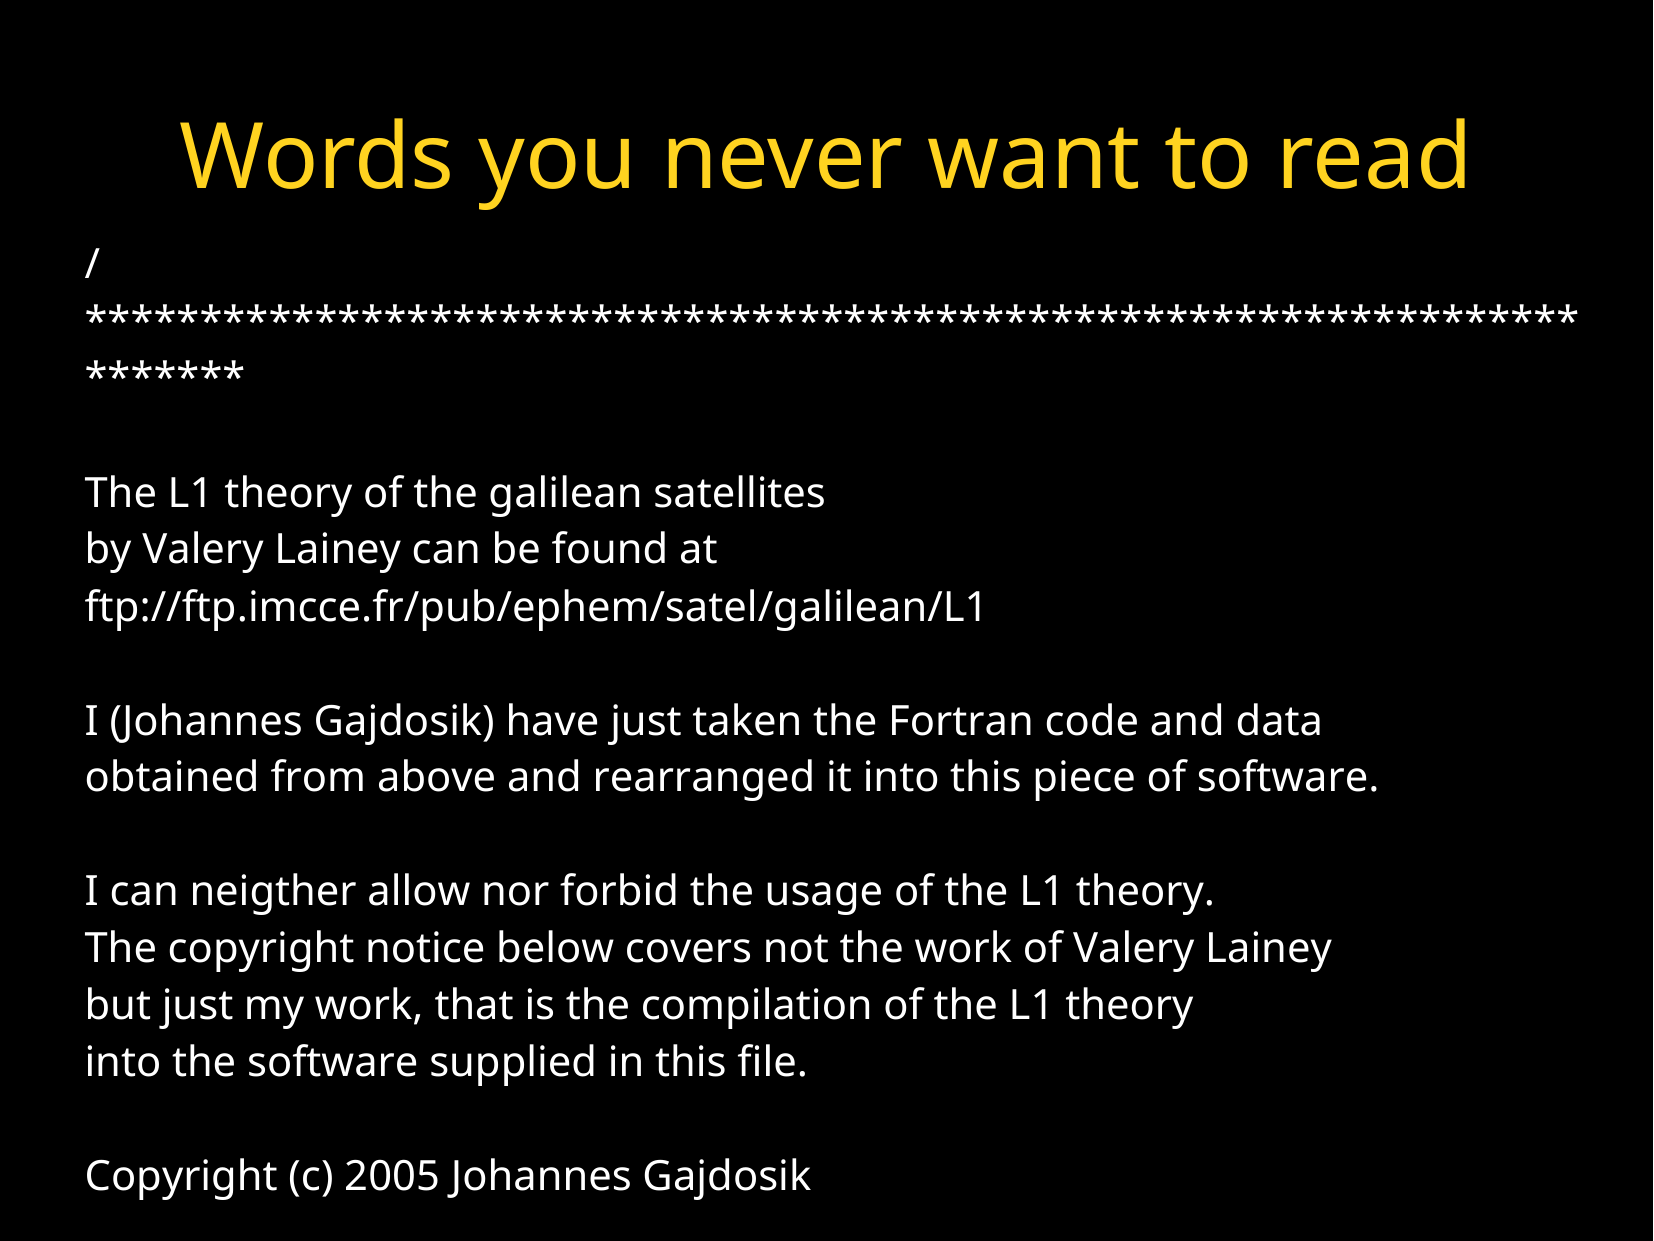

# Words you never want to read
/************************************************************************
The L1 theory of the galilean satellites
by Valery Lainey can be found at
ftp://ftp.imcce.fr/pub/ephem/satel/galilean/L1
I (Johannes Gajdosik) have just taken the Fortran code and data
obtained from above and rearranged it into this piece of software.
I can neigther allow nor forbid the usage of the L1 theory.
The copyright notice below covers not the work of Valery Lainey
but just my work, that is the compilation of the L1 theory
into the software supplied in this file.
Copyright (c) 2005 Johannes Gajdosik
Permission is hereby granted, free of charge, to any person obtaining a
copy of this software and associated documentation files (the "Software"),
to deal in the Software without restriction, including without limitation
the rights to use, copy, modify, merge, publish, distribute, sublicense,
and/or sell copies of the Software, and to permit persons to whom the
Software is furnished to do so, subject to the following conditions: